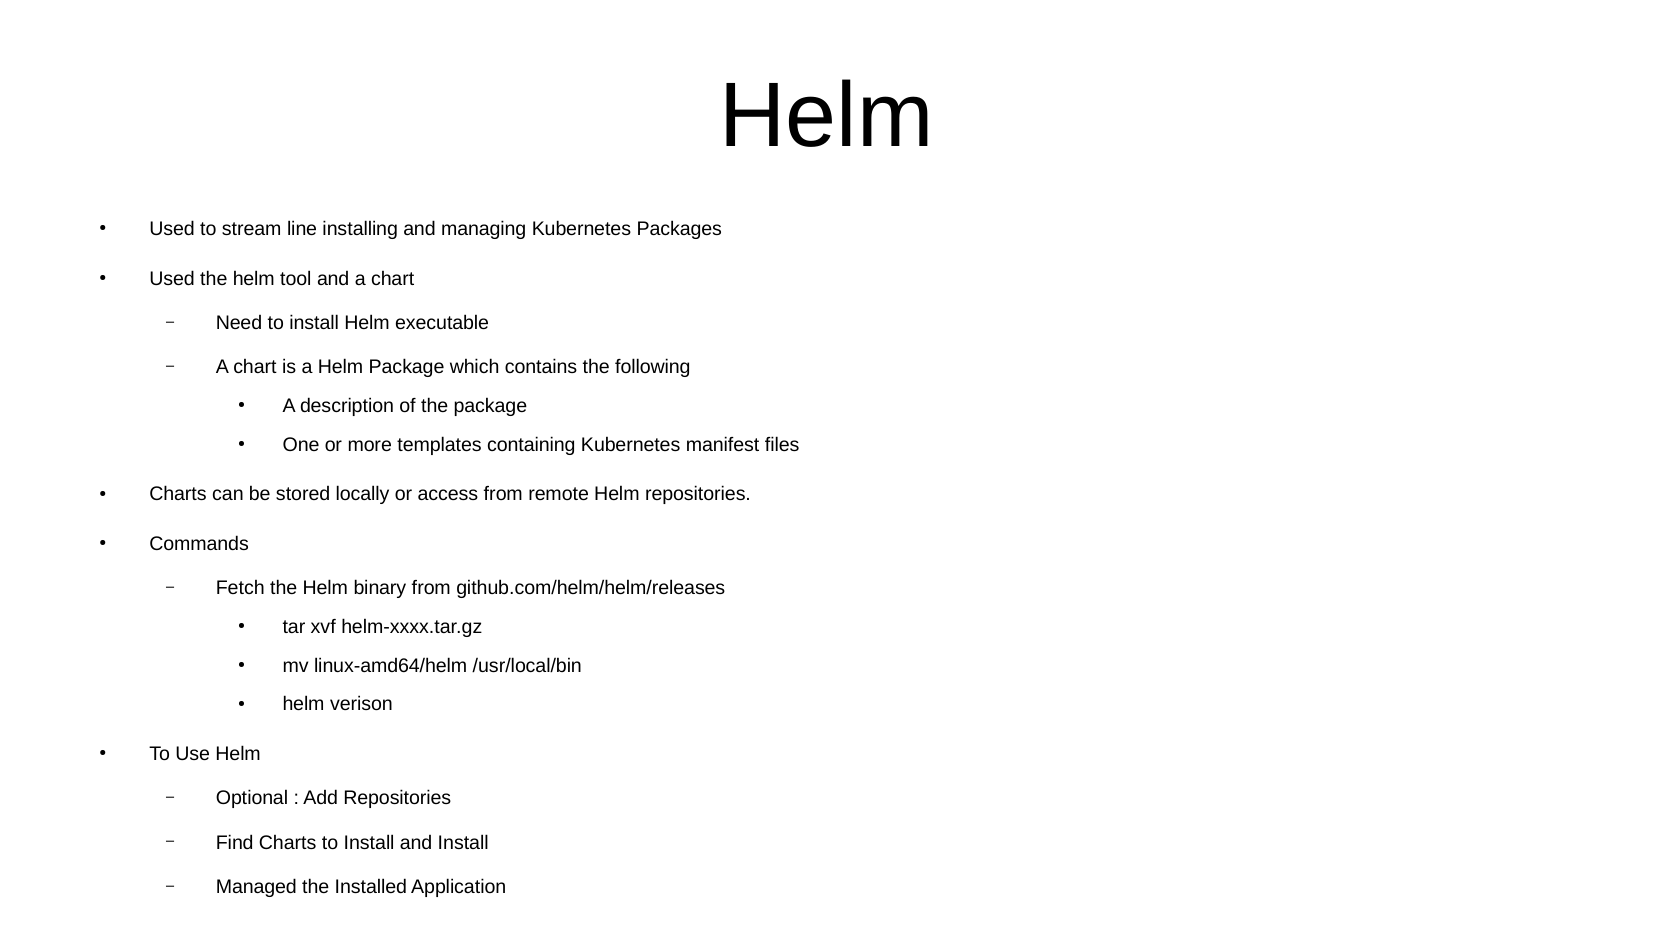

# Helm
Used to stream line installing and managing Kubernetes Packages
Used the helm tool and a chart
Need to install Helm executable
A chart is a Helm Package which contains the following
A description of the package
One or more templates containing Kubernetes manifest files
Charts can be stored locally or access from remote Helm repositories.
Commands
Fetch the Helm binary from github.com/helm/helm/releases
tar xvf helm-xxxx.tar.gz
mv linux-amd64/helm /usr/local/bin
helm verison
To Use Helm
Optional : Add Repositories
Find Charts to Install and Install
Managed the Installed Application